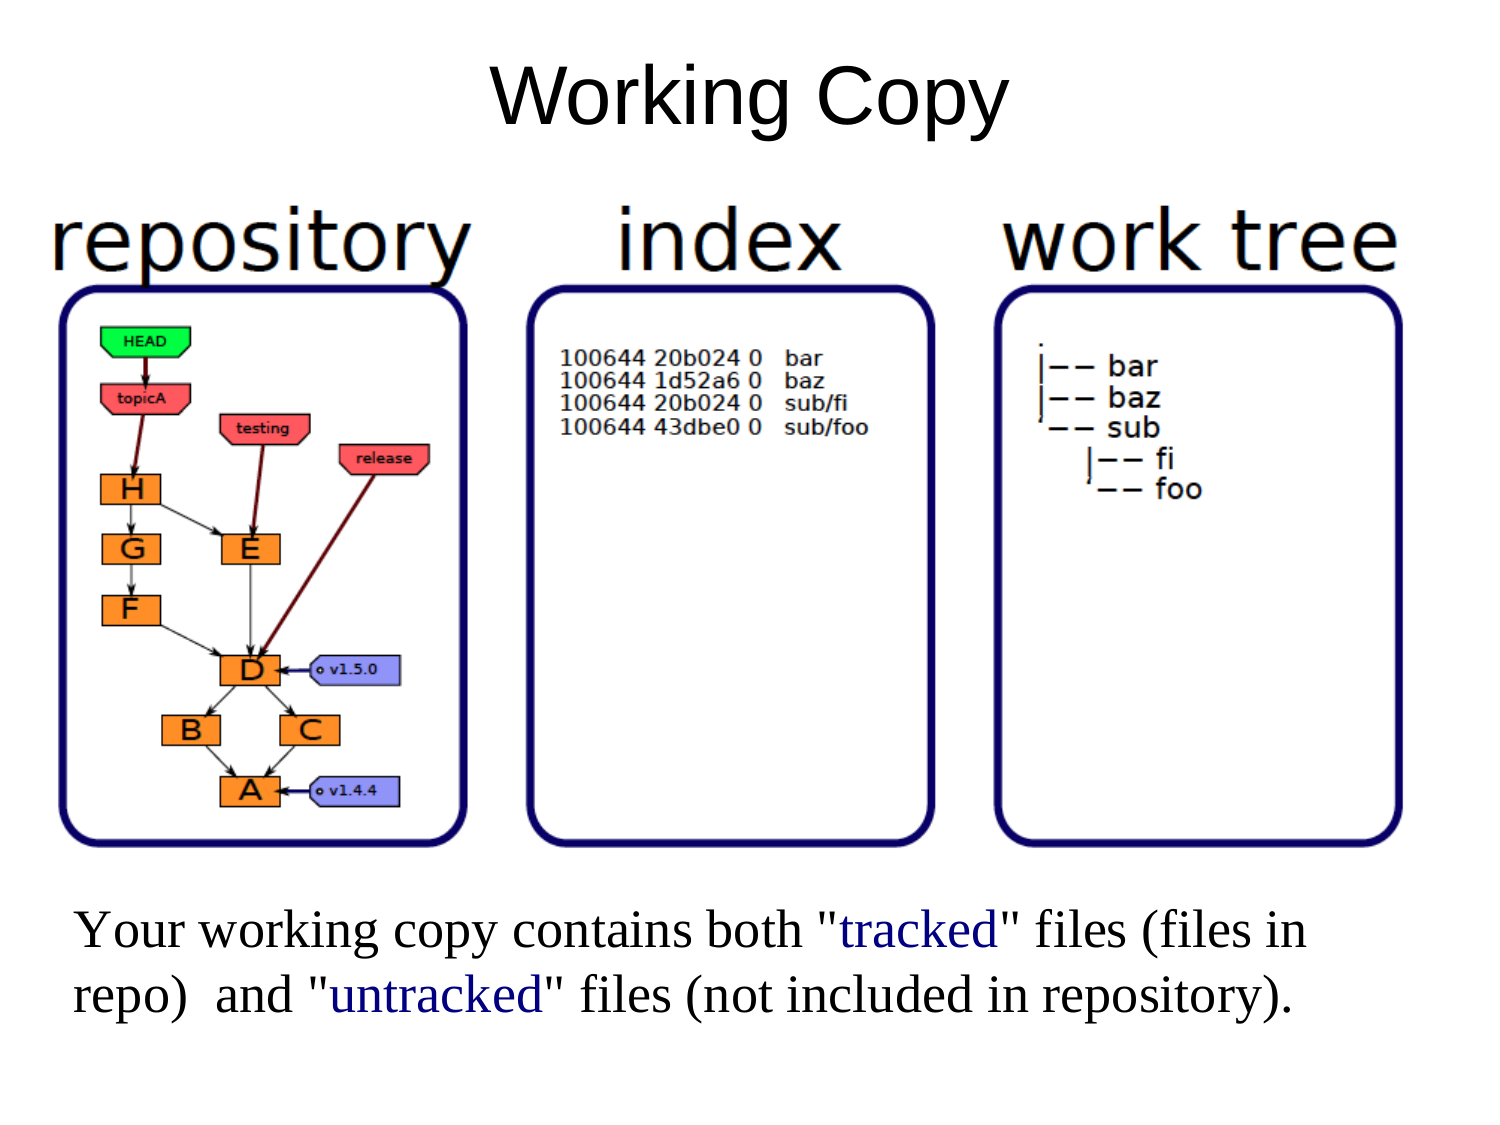

# Working Copy
Your working copy contains both "tracked" files (files in repo) and "untracked" files (not included in repository).